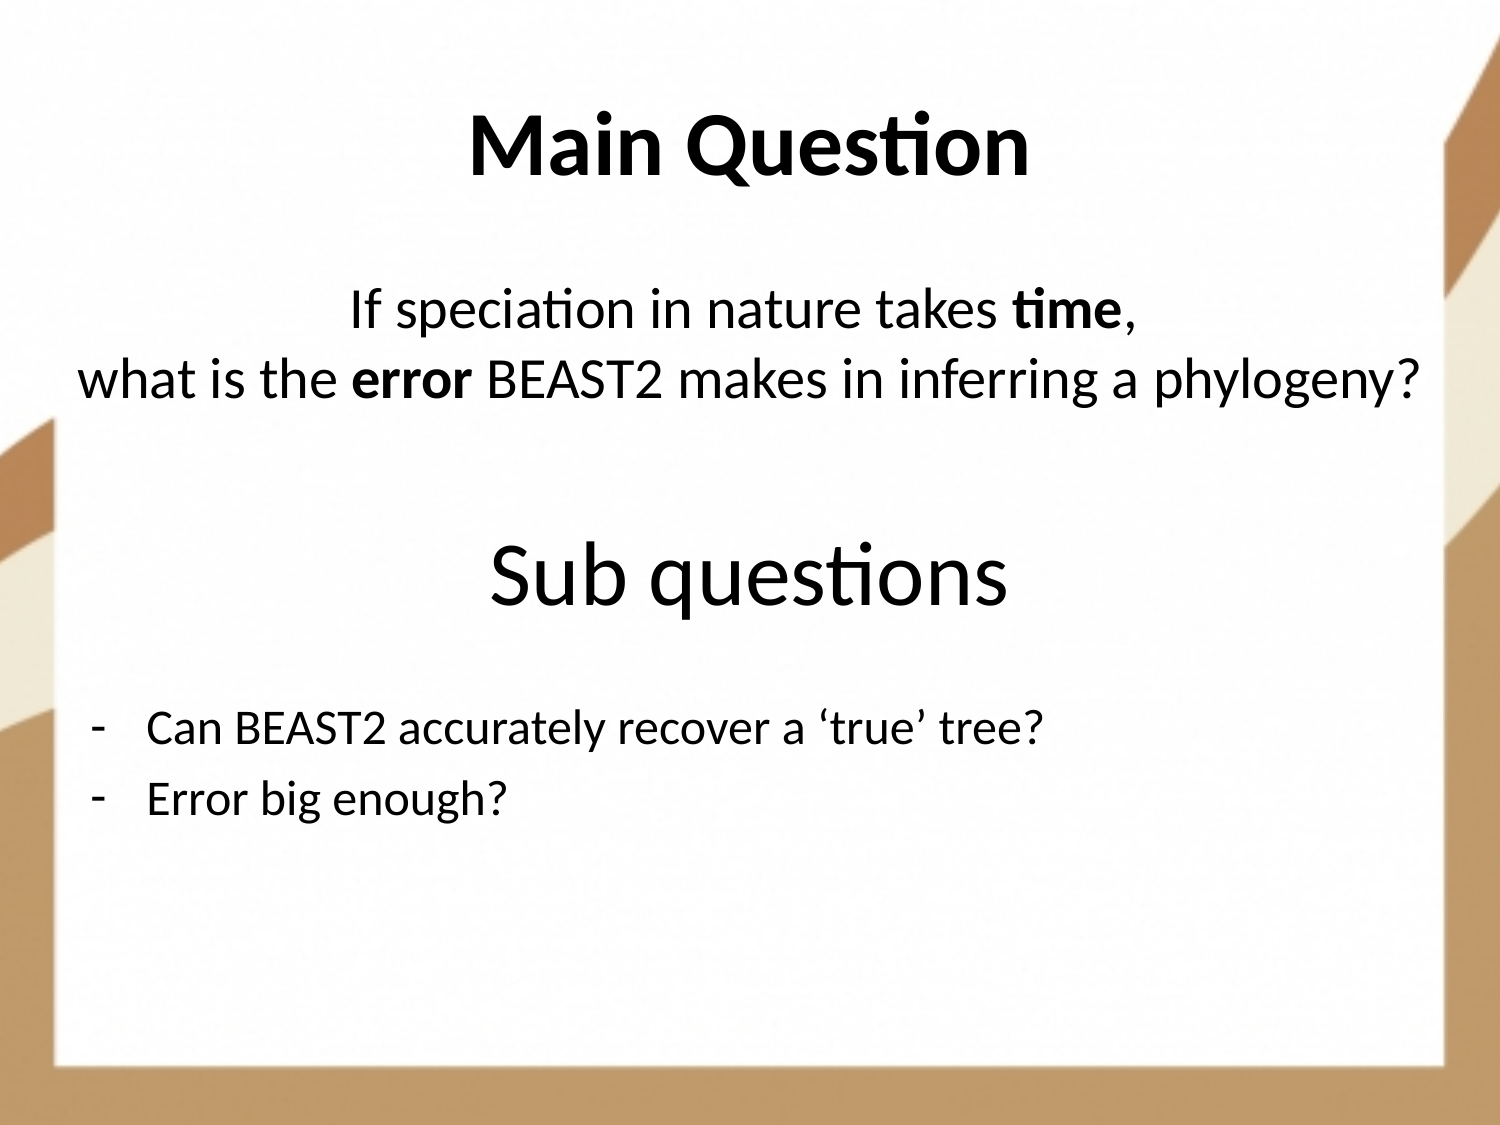

# Main Question
If speciation in nature takes time,
what is the error BEAST2 makes in inferring a phylogeny?
Sub questions
Can BEAST2 accurately recover a ‘true’ tree?
Error big enough?